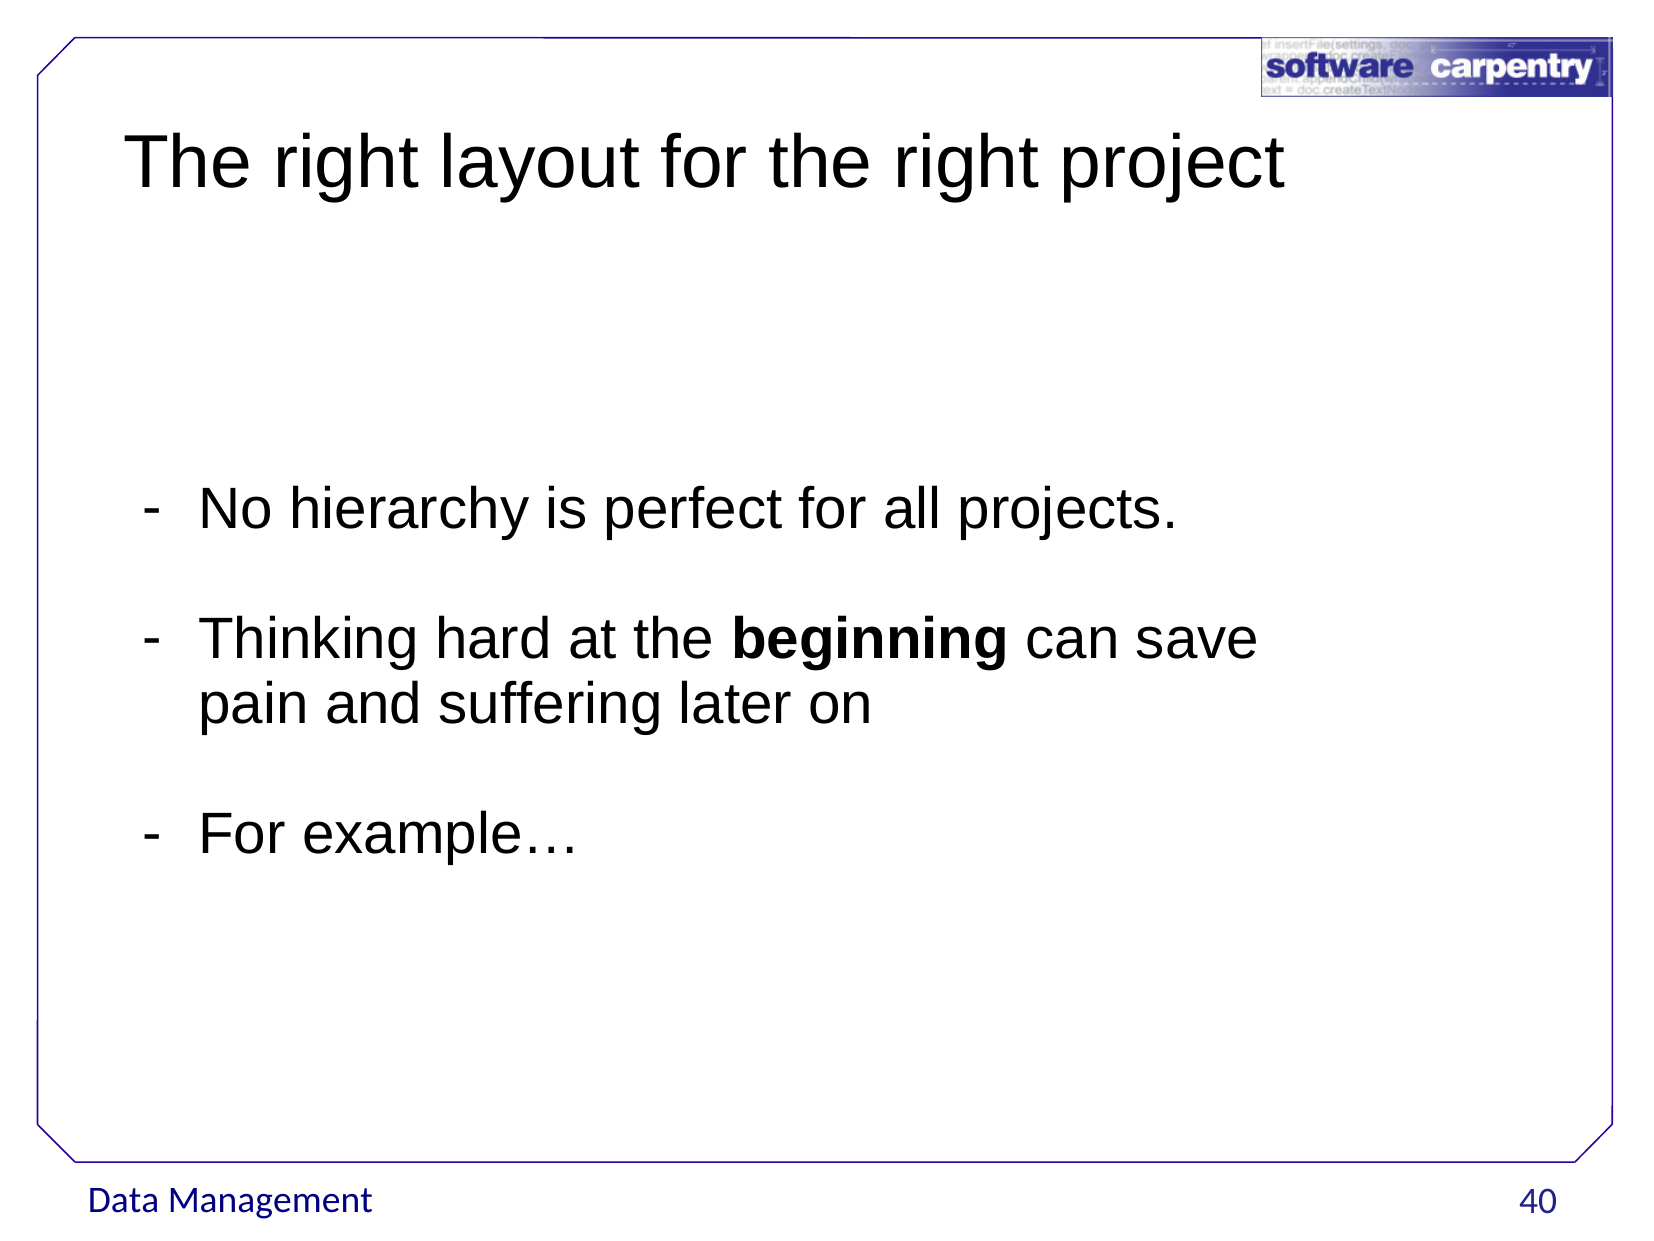

The right layout for the right project
No hierarchy is perfect for all projects.
Thinking hard at the beginning can save pain and suffering later on
For example…